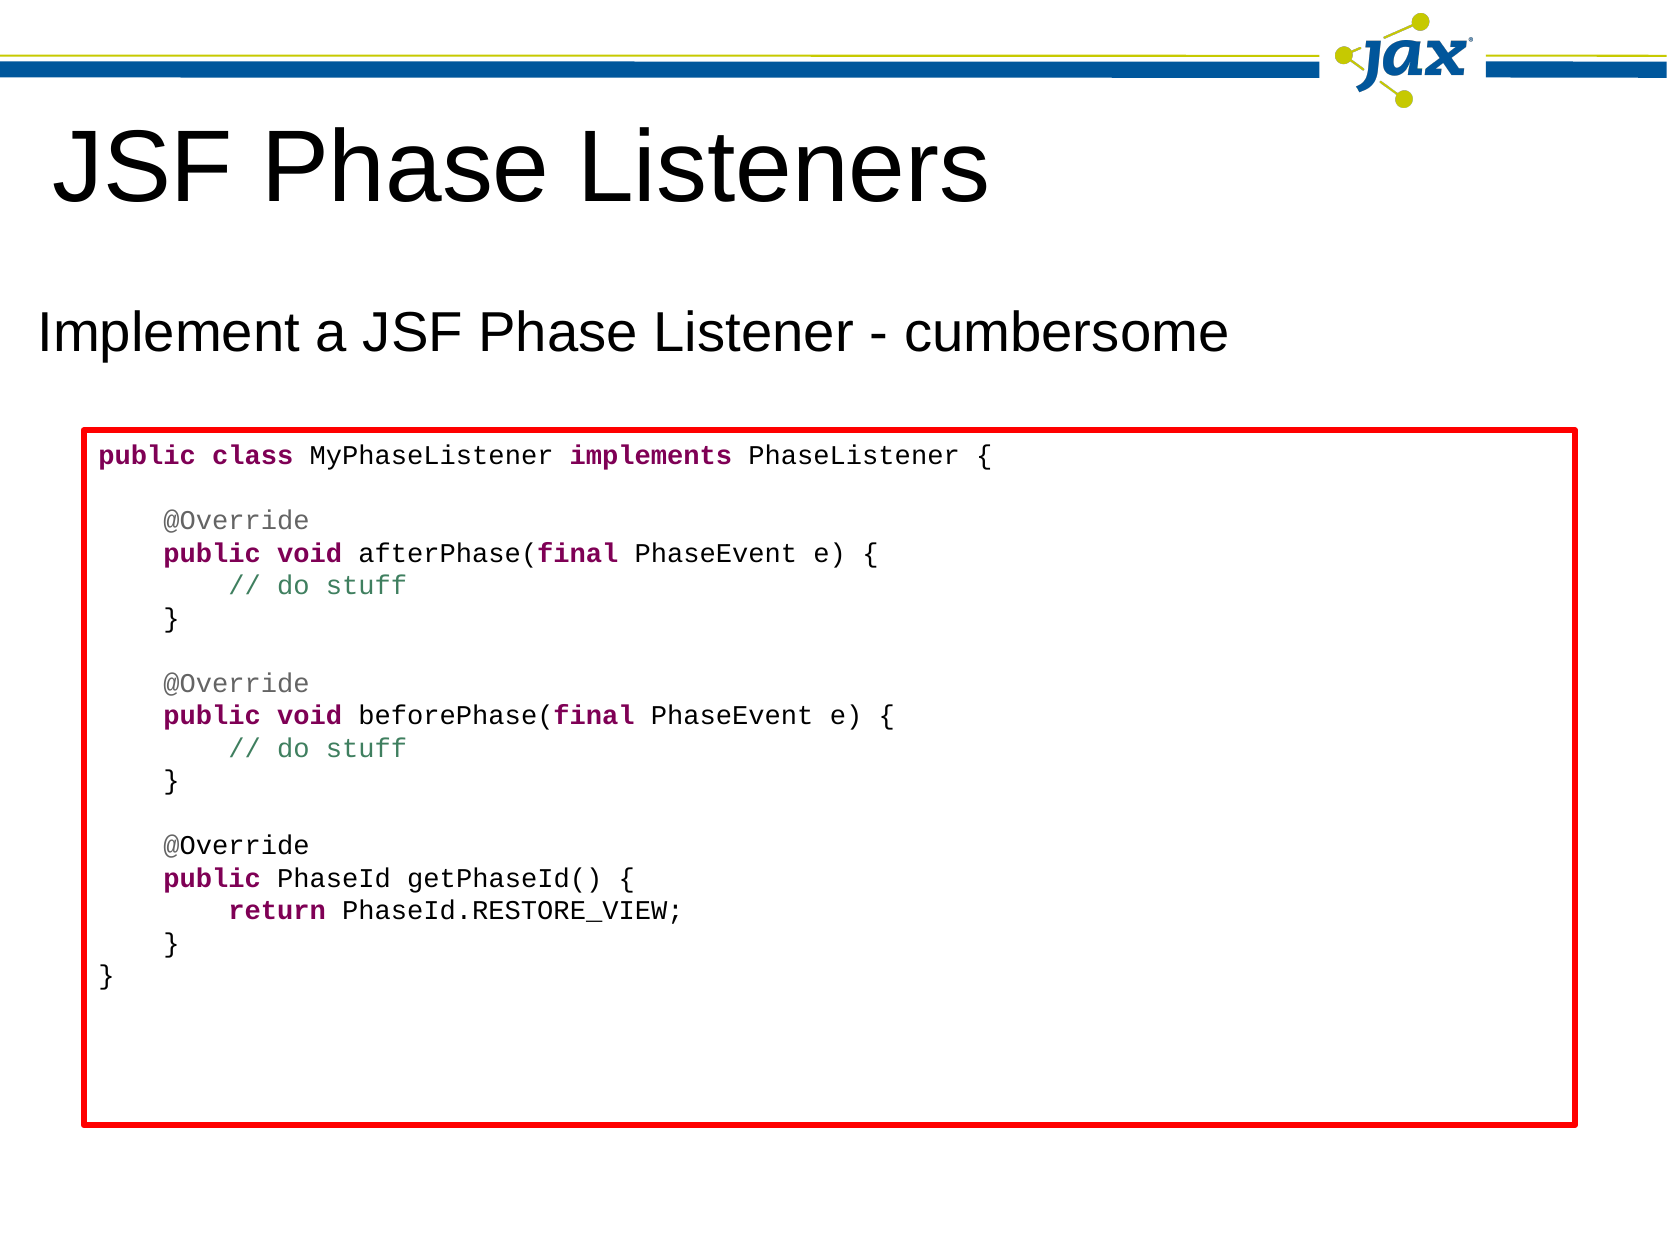

# JSF Phase Listeners
Implement a JSF Phase Listener - cumbersome
public class MyPhaseListener implements PhaseListener {
 @Override
 public void afterPhase(final PhaseEvent e) {
 // do stuff
 }
 @Override
 public void beforePhase(final PhaseEvent e) {
 // do stuff
 }
 @Override
 public PhaseId getPhaseId() {
 return PhaseId.RESTORE_VIEW;
    }
}